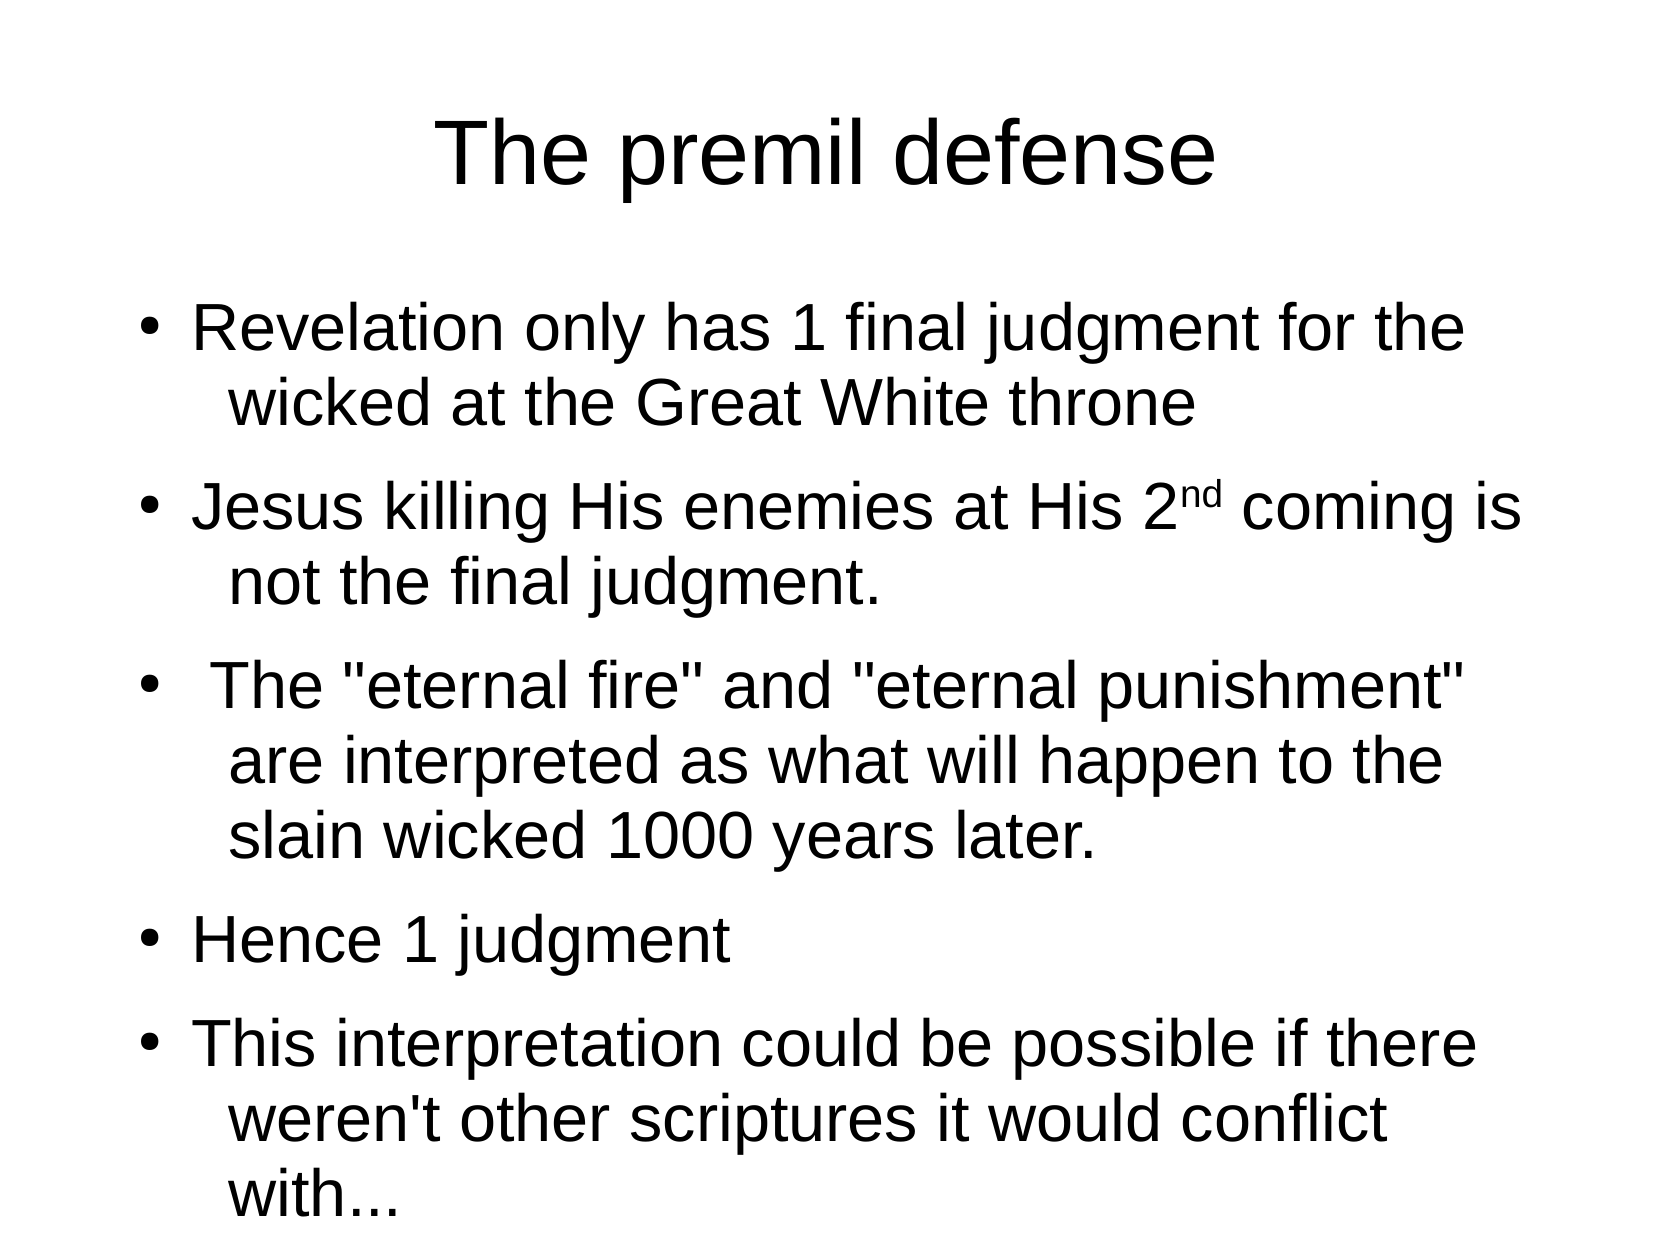

# The premil defense
Revelation only has 1 final judgment for the wicked at the Great White throne
Jesus killing His enemies at His 2nd coming is not the final judgment.
 The "eternal fire" and "eternal punishment"
are interpreted as what will happen to the slain wicked 1000 years later.
Hence 1 judgment
This interpretation could be possible if there weren't other scriptures it would conflict with...